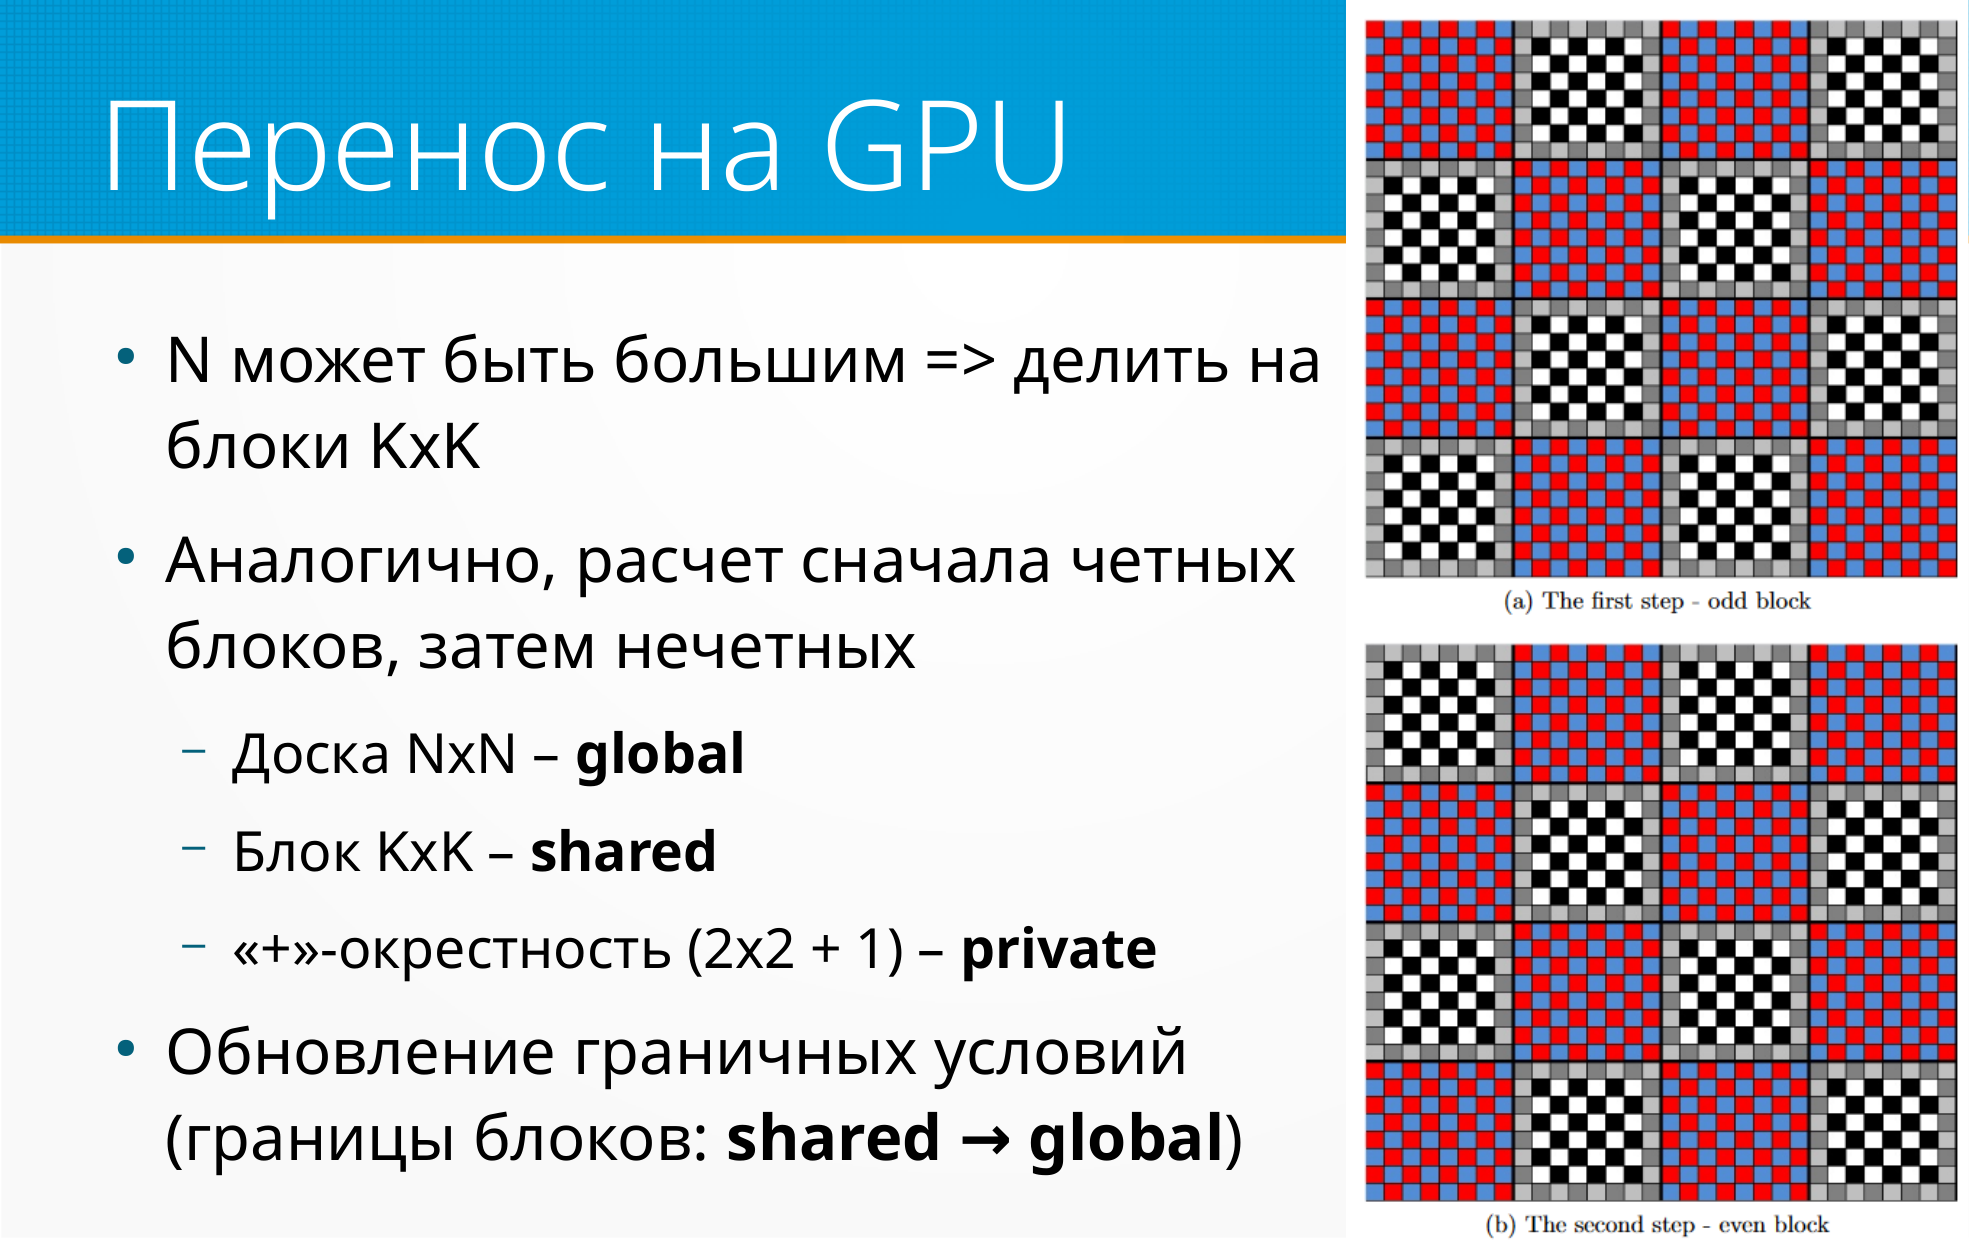

# Перенос на GPU
N может быть большим => делить на блоки KxK
Аналогично, расчет сначала четных блоков, затем нечетных
Доска NxN – global
Блок KxK – shared
«+»-окрестность (2x2 + 1) – private
Обновление граничных условий (границы блоков: shared → global)